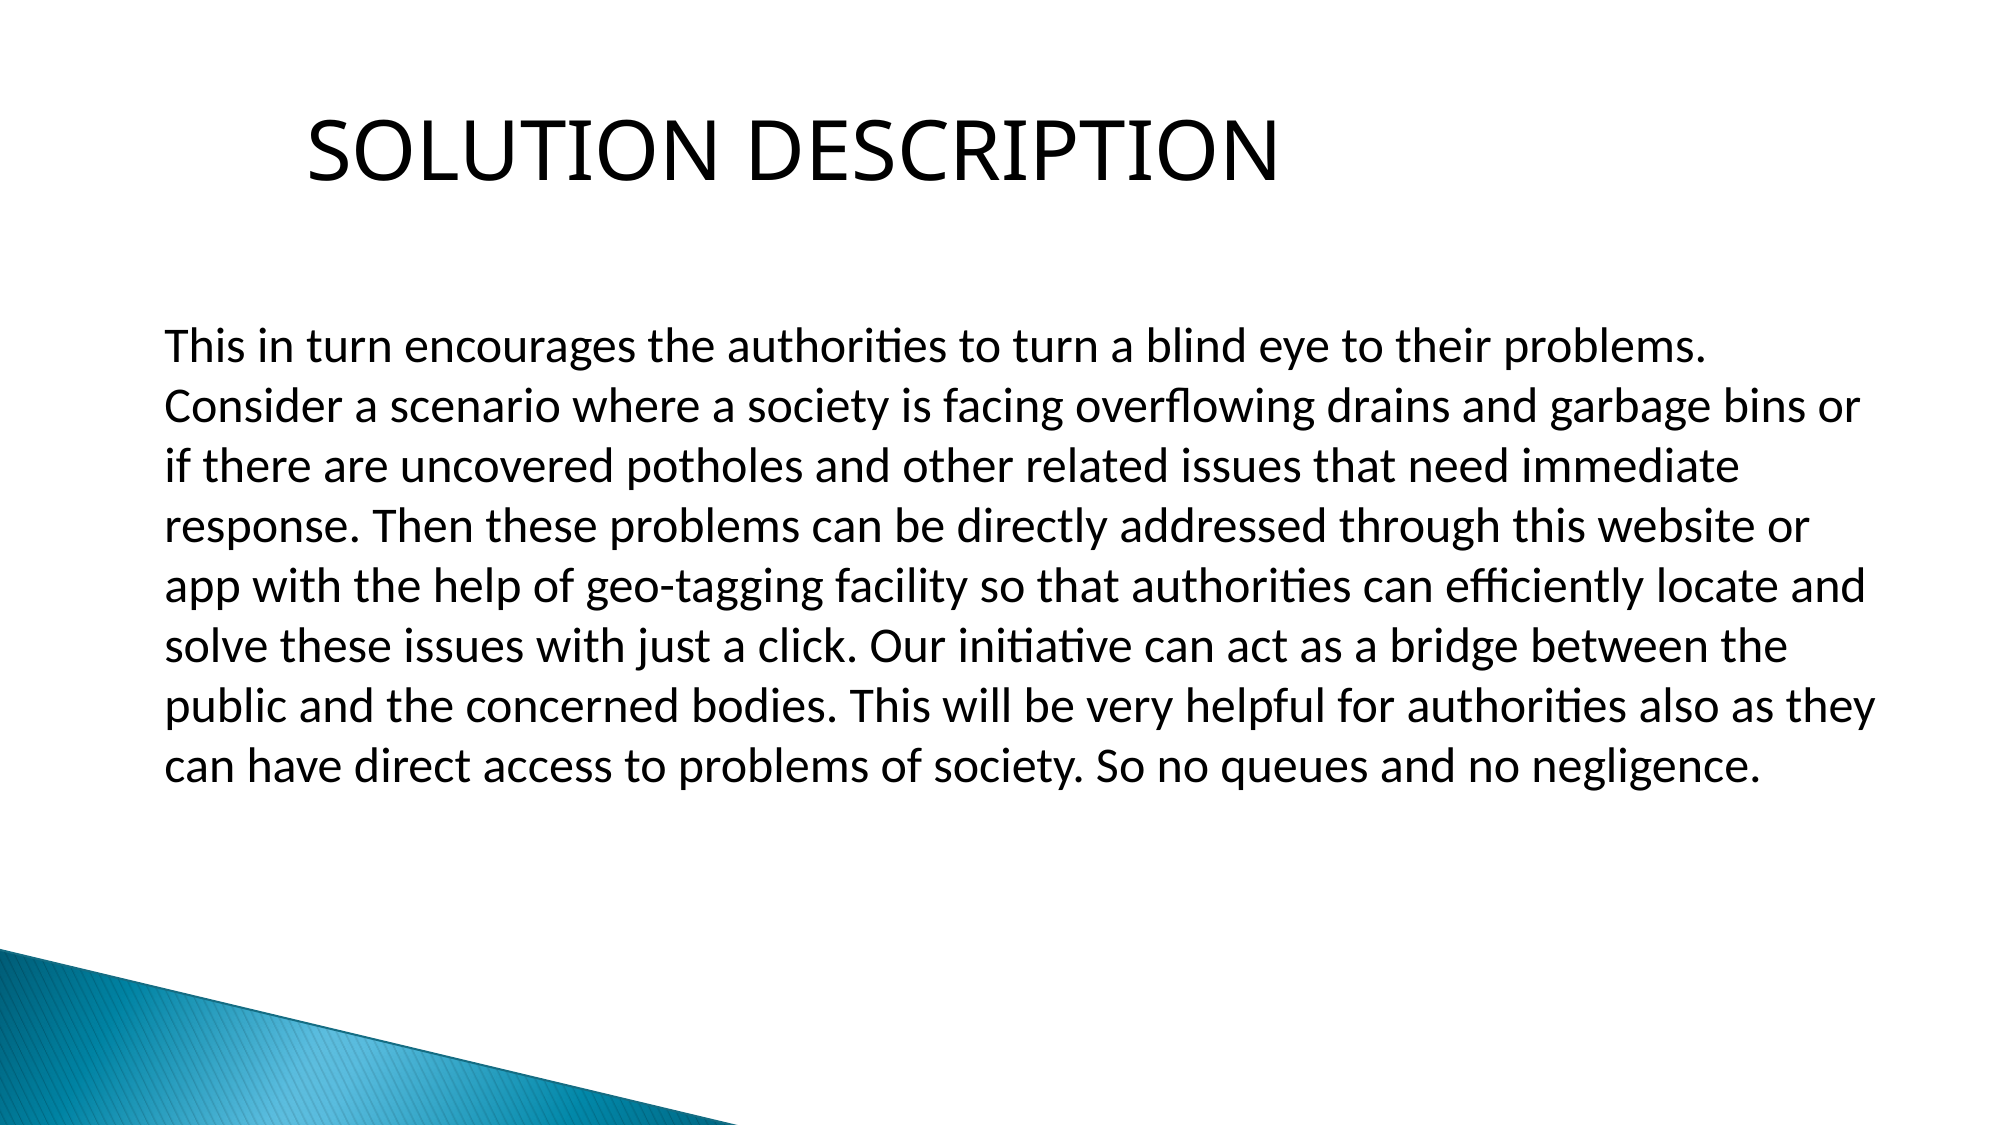

SOLUTION DESCRIPTION
This in turn encourages the authorities to turn a blind eye to their problems. Consider a scenario where a society is facing overflowing drains and garbage bins or if there are uncovered potholes and other related issues that need immediate response. Then these problems can be directly addressed through this website or app with the help of geo-tagging facility so that authorities can efficiently locate and solve these issues with just a click. Our initiative can act as a bridge between the public and the concerned bodies. This will be very helpful for authorities also as they can have direct access to problems of society. So no queues and no negligence.